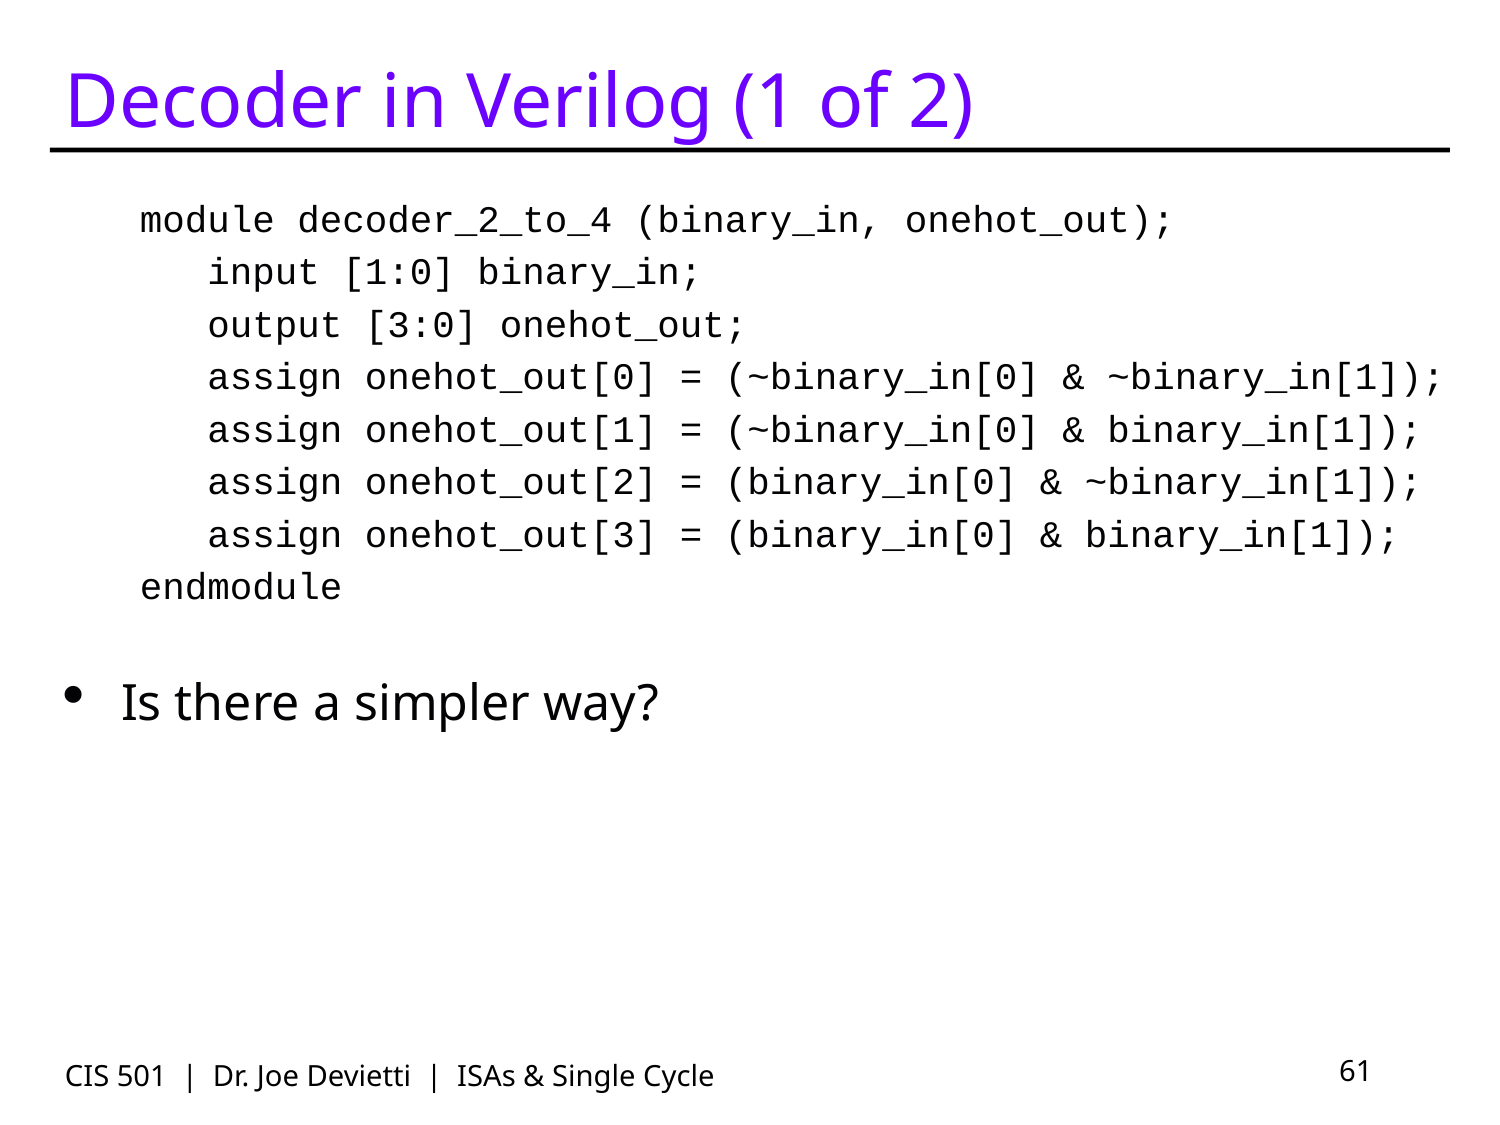

Decoder in Verilog (1 of 2)
module decoder_2_to_4 (binary_in, onehot_out);
 input [1:0] binary_in;
 output [3:0] onehot_out;
 assign onehot_out[0] = (~binary_in[0] & ~binary_in[1]);
 assign onehot_out[1] = (~binary_in[0] & binary_in[1]);
 assign onehot_out[2] = (binary_in[0] & ~binary_in[1]);
 assign onehot_out[3] = (binary_in[0] & binary_in[1]);
endmodule
Is there a simpler way?
CIS 501 | Dr. Joe Devietti | ISAs & Single Cycle